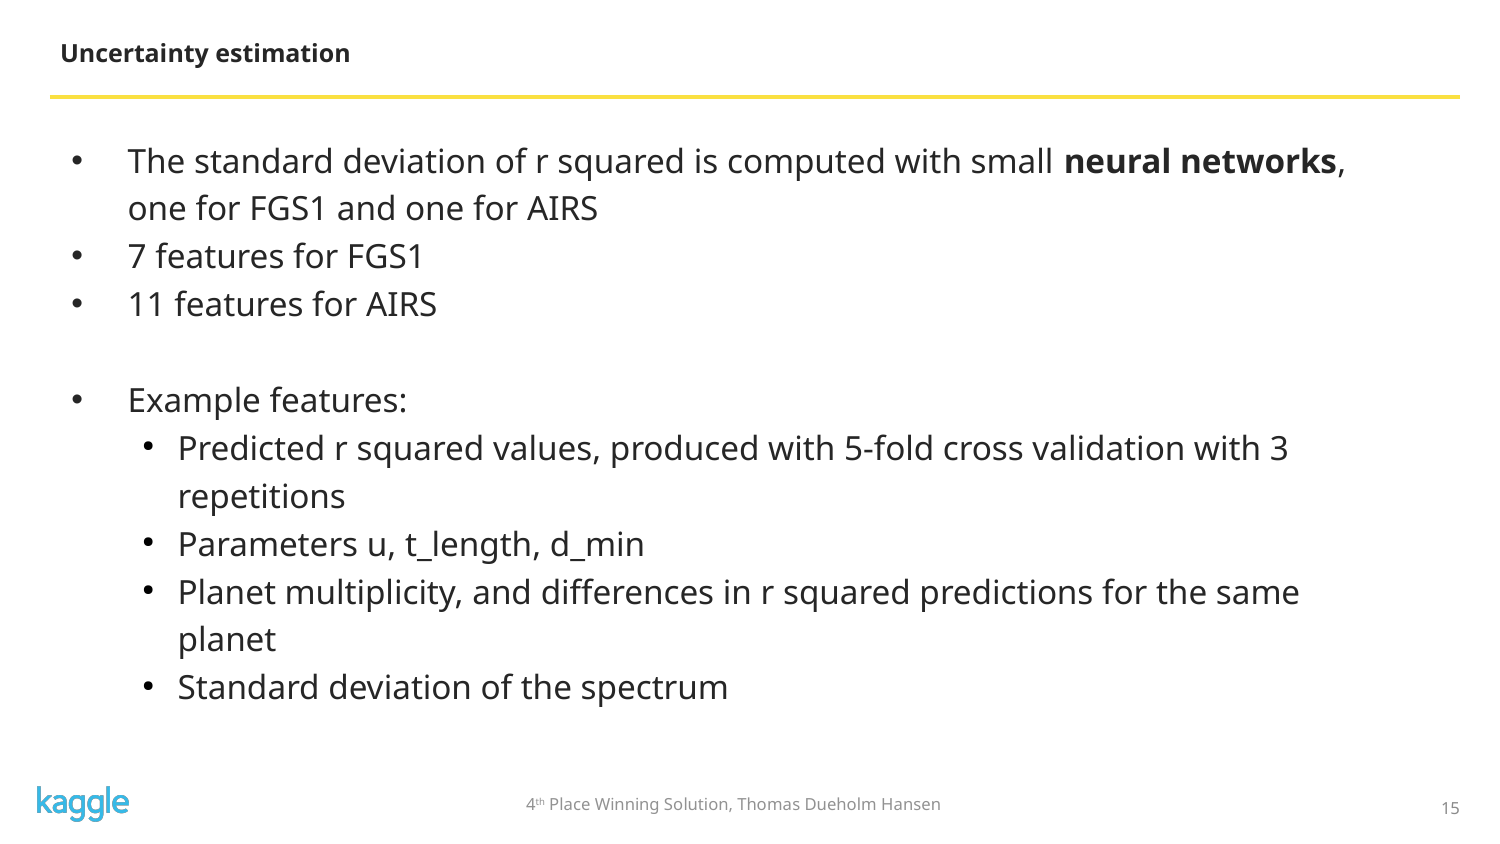

Uncertainty estimation
The standard deviation of r squared is computed with small neural networks, one for FGS1 and one for AIRS
7 features for FGS1
11 features for AIRS
Example features:
Predicted r squared values, produced with 5-fold cross validation with 3 repetitions
Parameters u, t_length, d_min
Planet multiplicity, and differences in r squared predictions for the same planet
Standard deviation of the spectrum